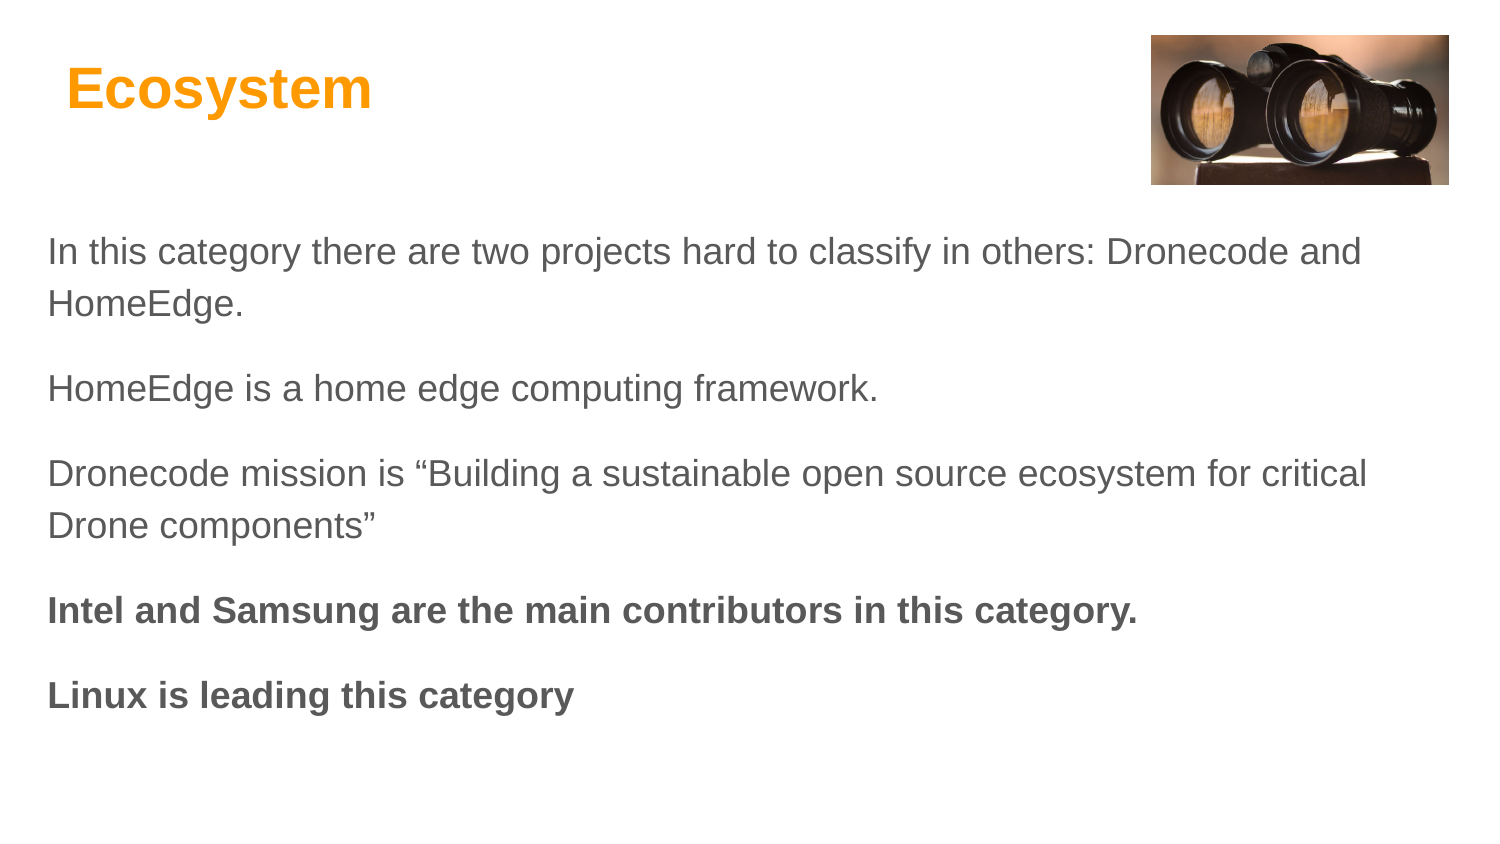

# Ecosystem
In this category there are two projects hard to classify in others: Dronecode and HomeEdge.
HomeEdge is a home edge computing framework.
Dronecode mission is “Building a sustainable open source ecosystem for critical Drone components”
Intel and Samsung are the main contributors in this category.
Linux is leading this category